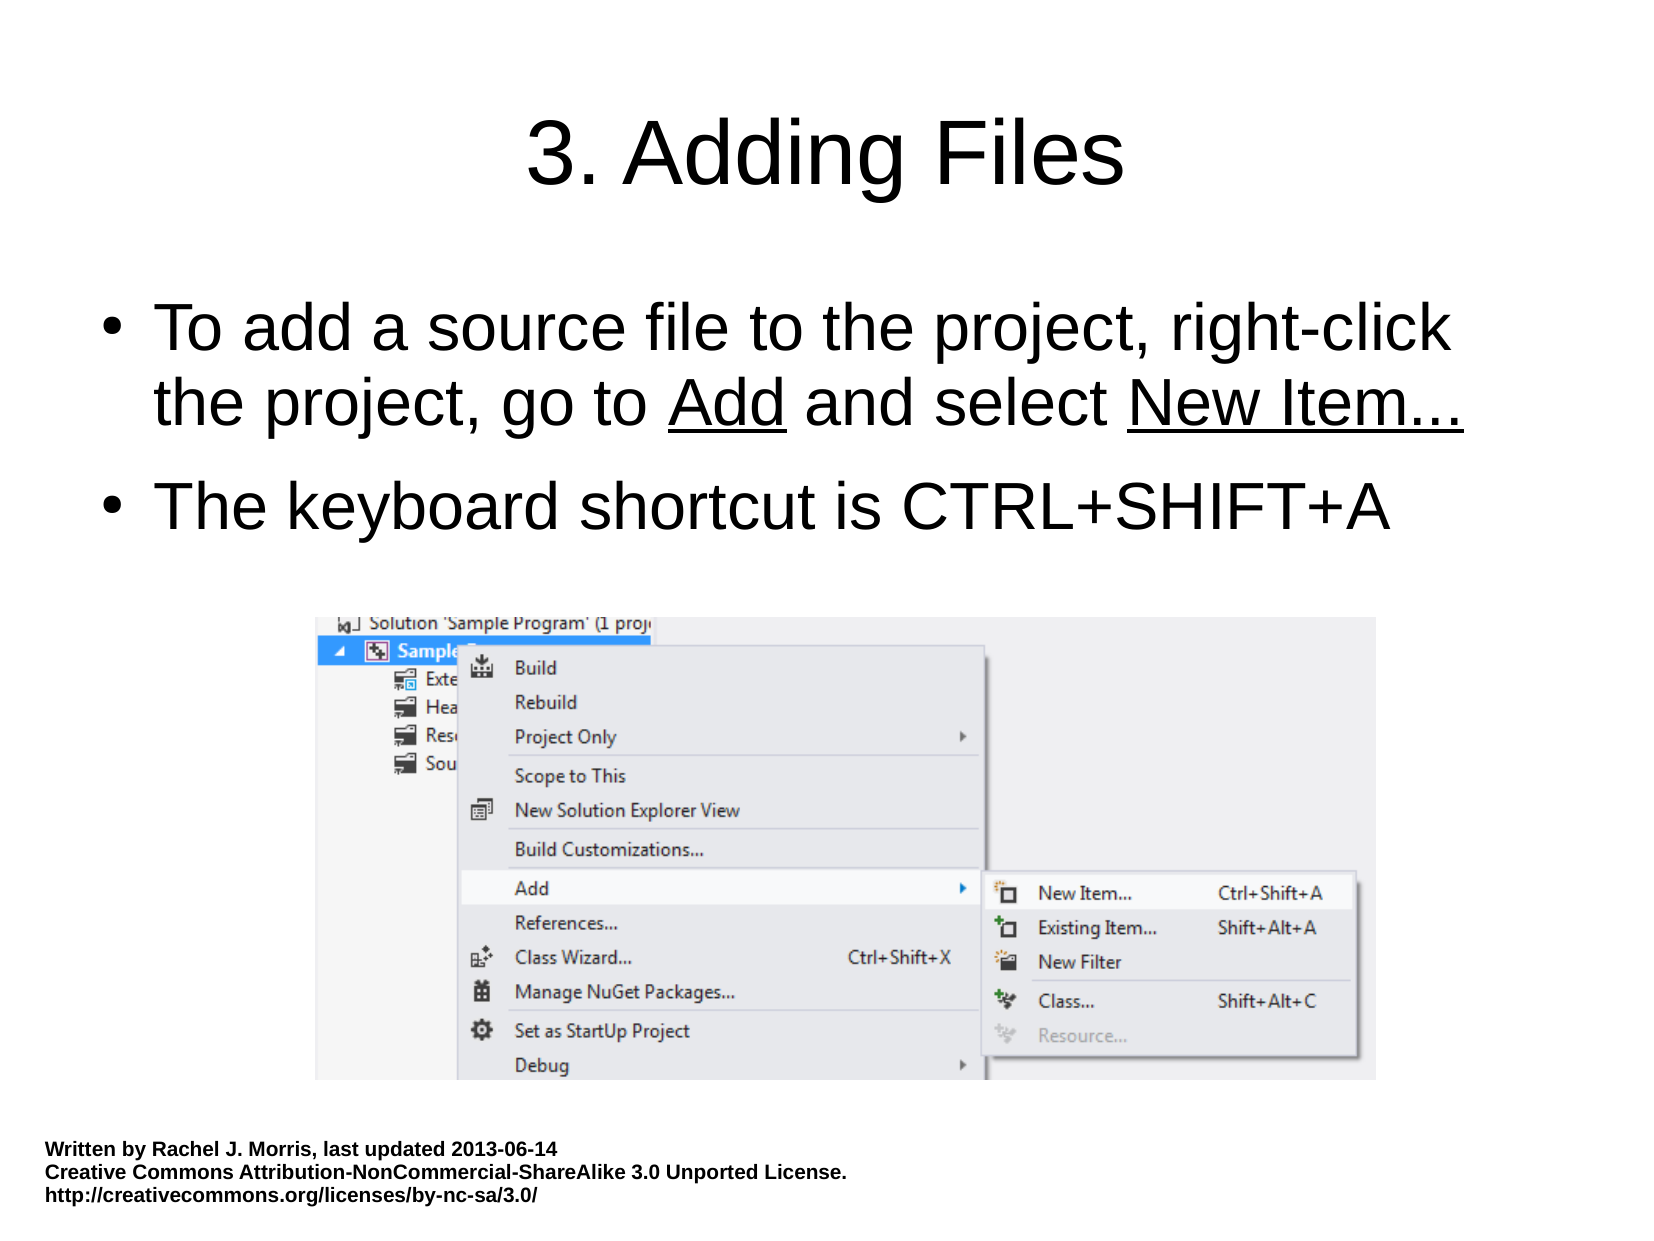

# 3. Adding Files
To add a source file to the project, right-click the project, go to Add and select New Item...
The keyboard shortcut is CTRL+SHIFT+A